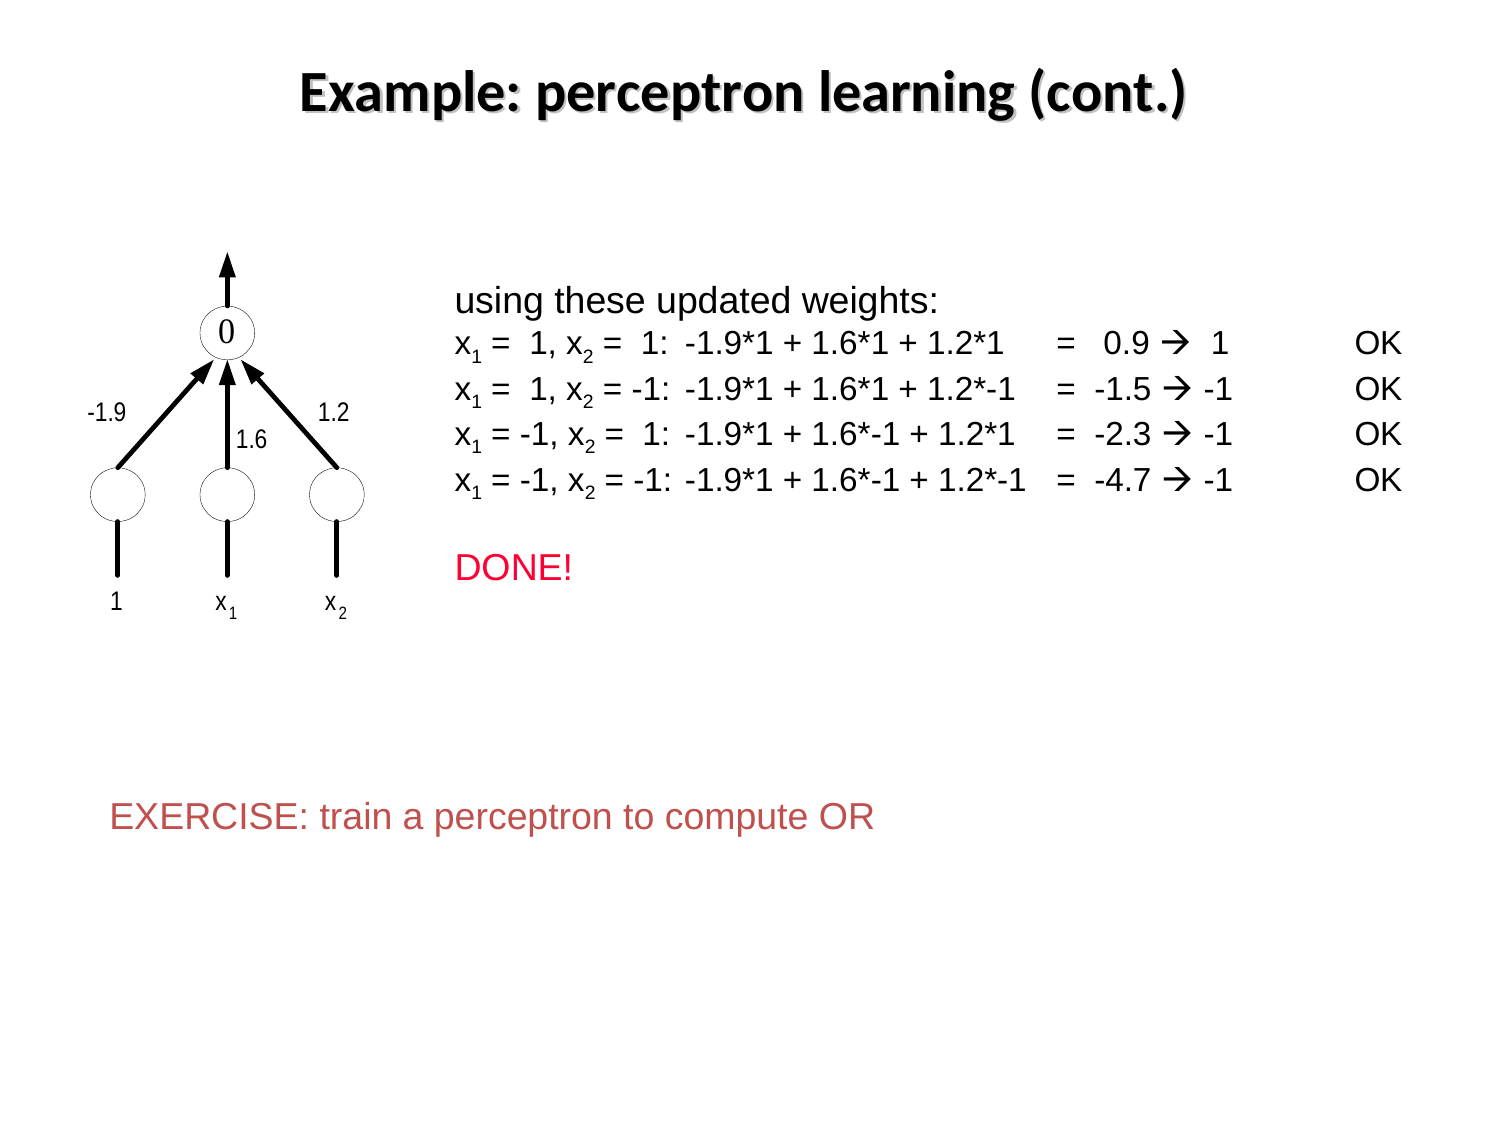

# Example: perceptron learning (cont.)
using these updated weights:
x1 = 1, x2 = 1:	-1.9*1 + 1.6*1 + 1.2*1 	= 0.9  1 	OK
x1 = 1, x2 = -1:	-1.9*1 + 1.6*1 + 1.2*-1 	= -1.5  -1 	OK
x1 = -1, x2 = 1:	-1.9*1 + 1.6*-1 + 1.2*1 	= -2.3  -1 	OK
x1 = -1, x2 = -1:	-1.9*1 + 1.6*-1 + 1.2*-1	= -4.7  -1 	OK
DONE!
EXERCISE: train a perceptron to compute OR